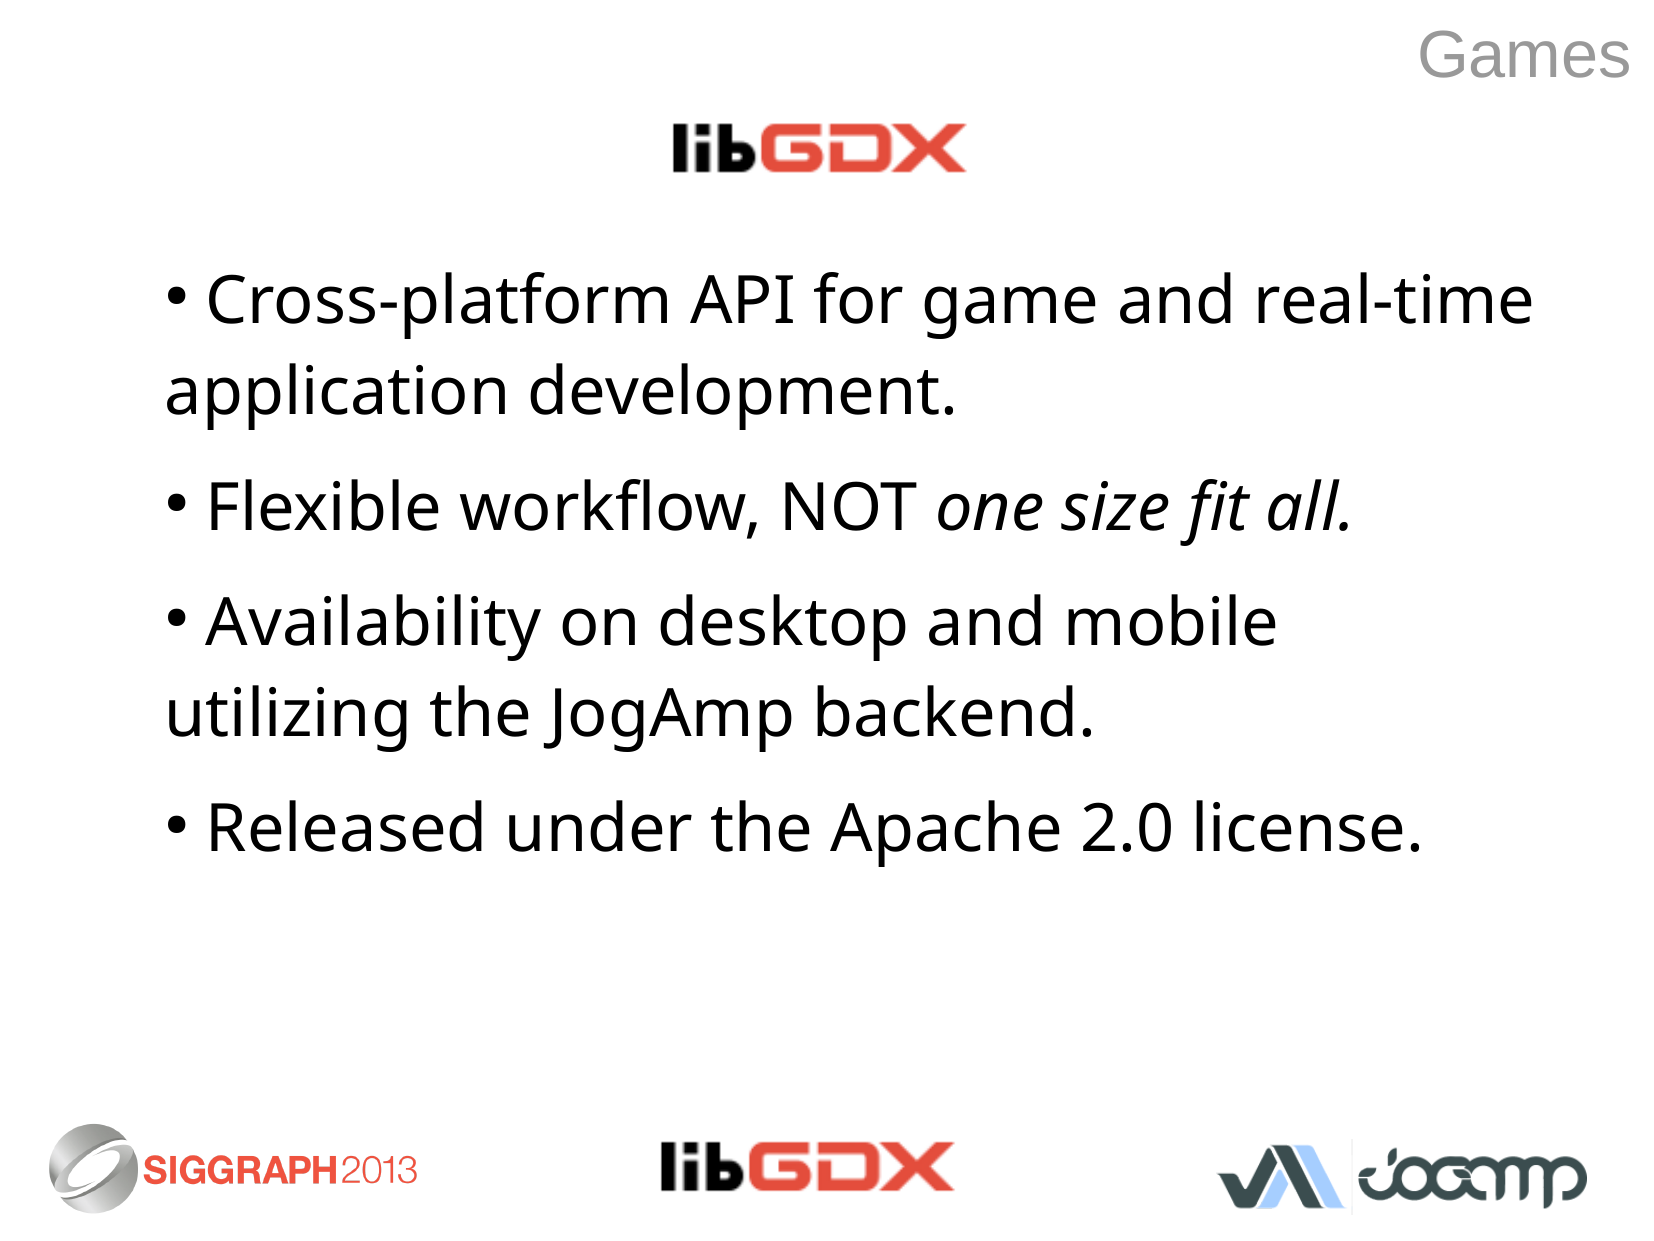

Games
 Cross-platform API for game and real-time application development.
 Flexible workflow, NOT one size fit all.
 Availability on desktop and mobile utilizing the JogAmp backend.
 Released under the Apache 2.0 license.